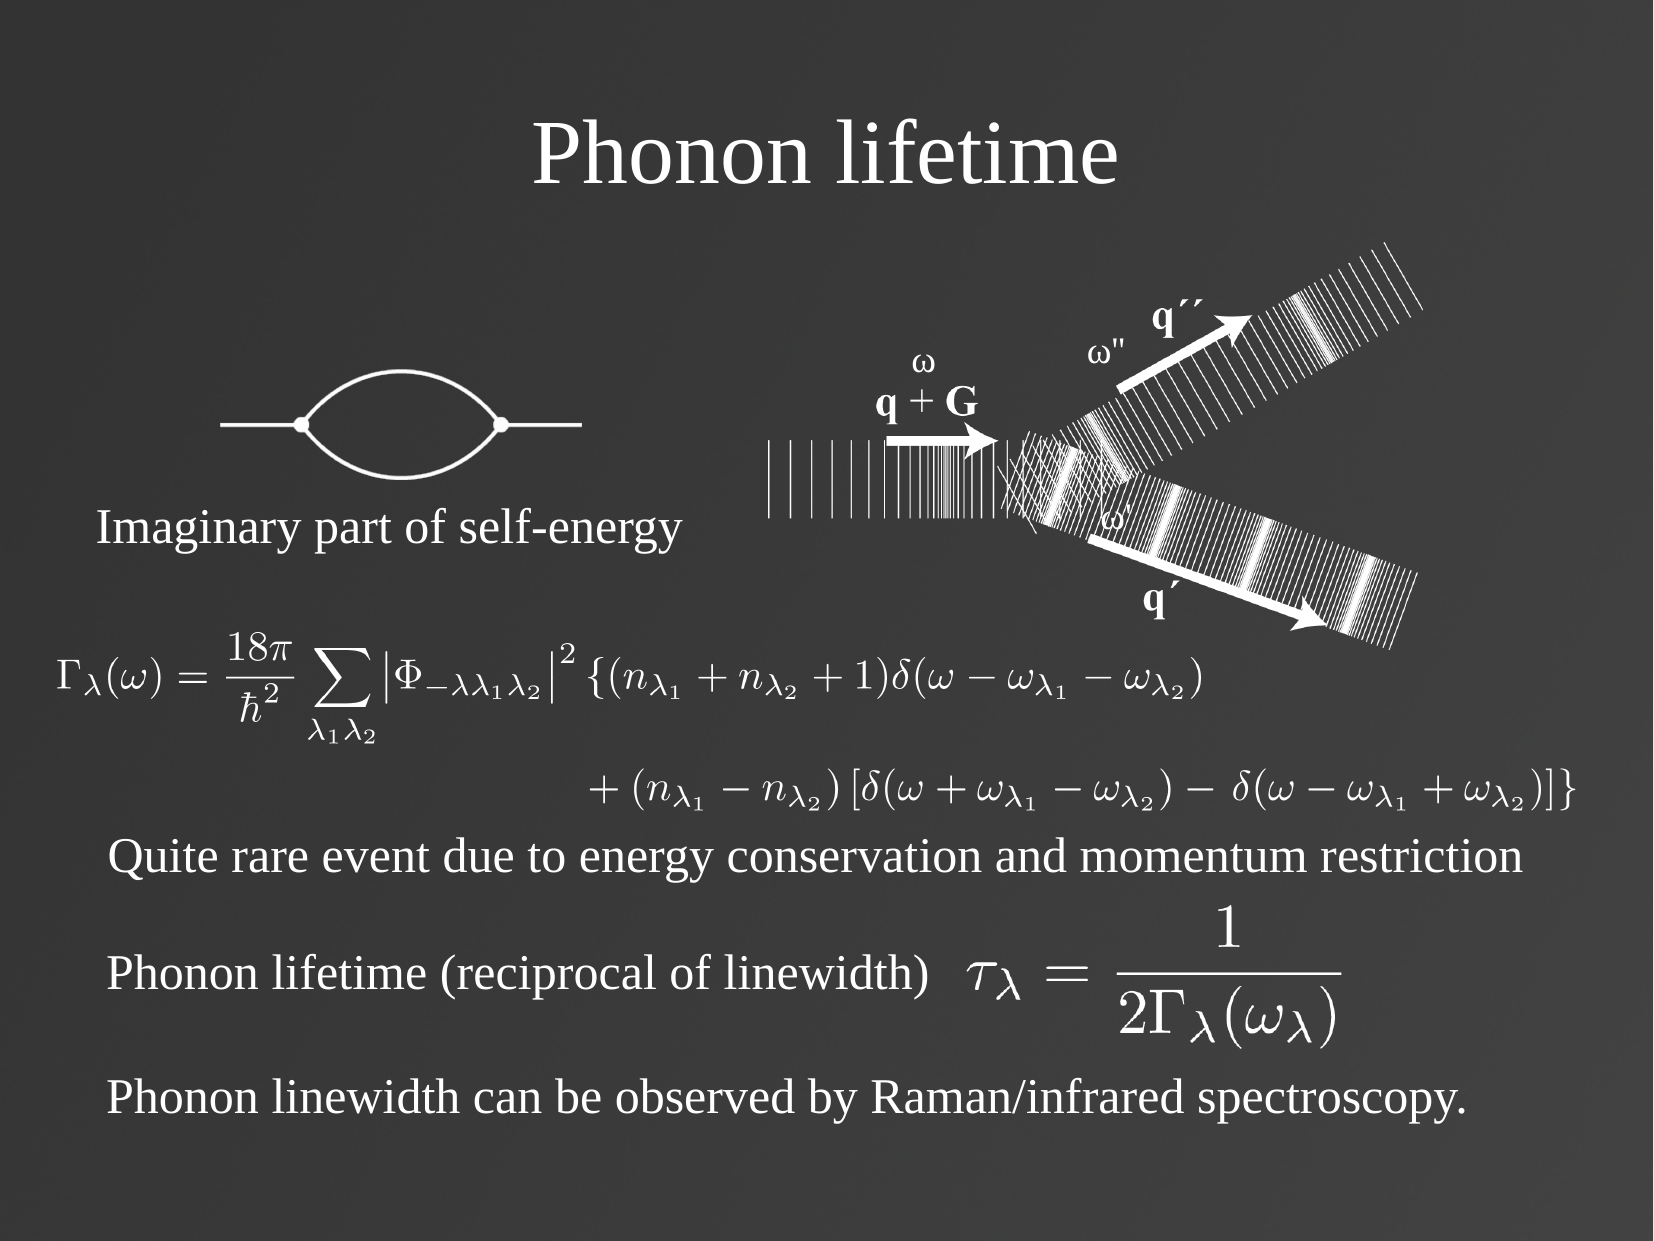

# Phonon lifetime
ω''
ω
ω'
Imaginary part of self-energy
Quite rare event due to energy conservation and momentum restriction
Phonon lifetime (reciprocal of linewidth)
Phonon linewidth can be observed by Raman/infrared spectroscopy.